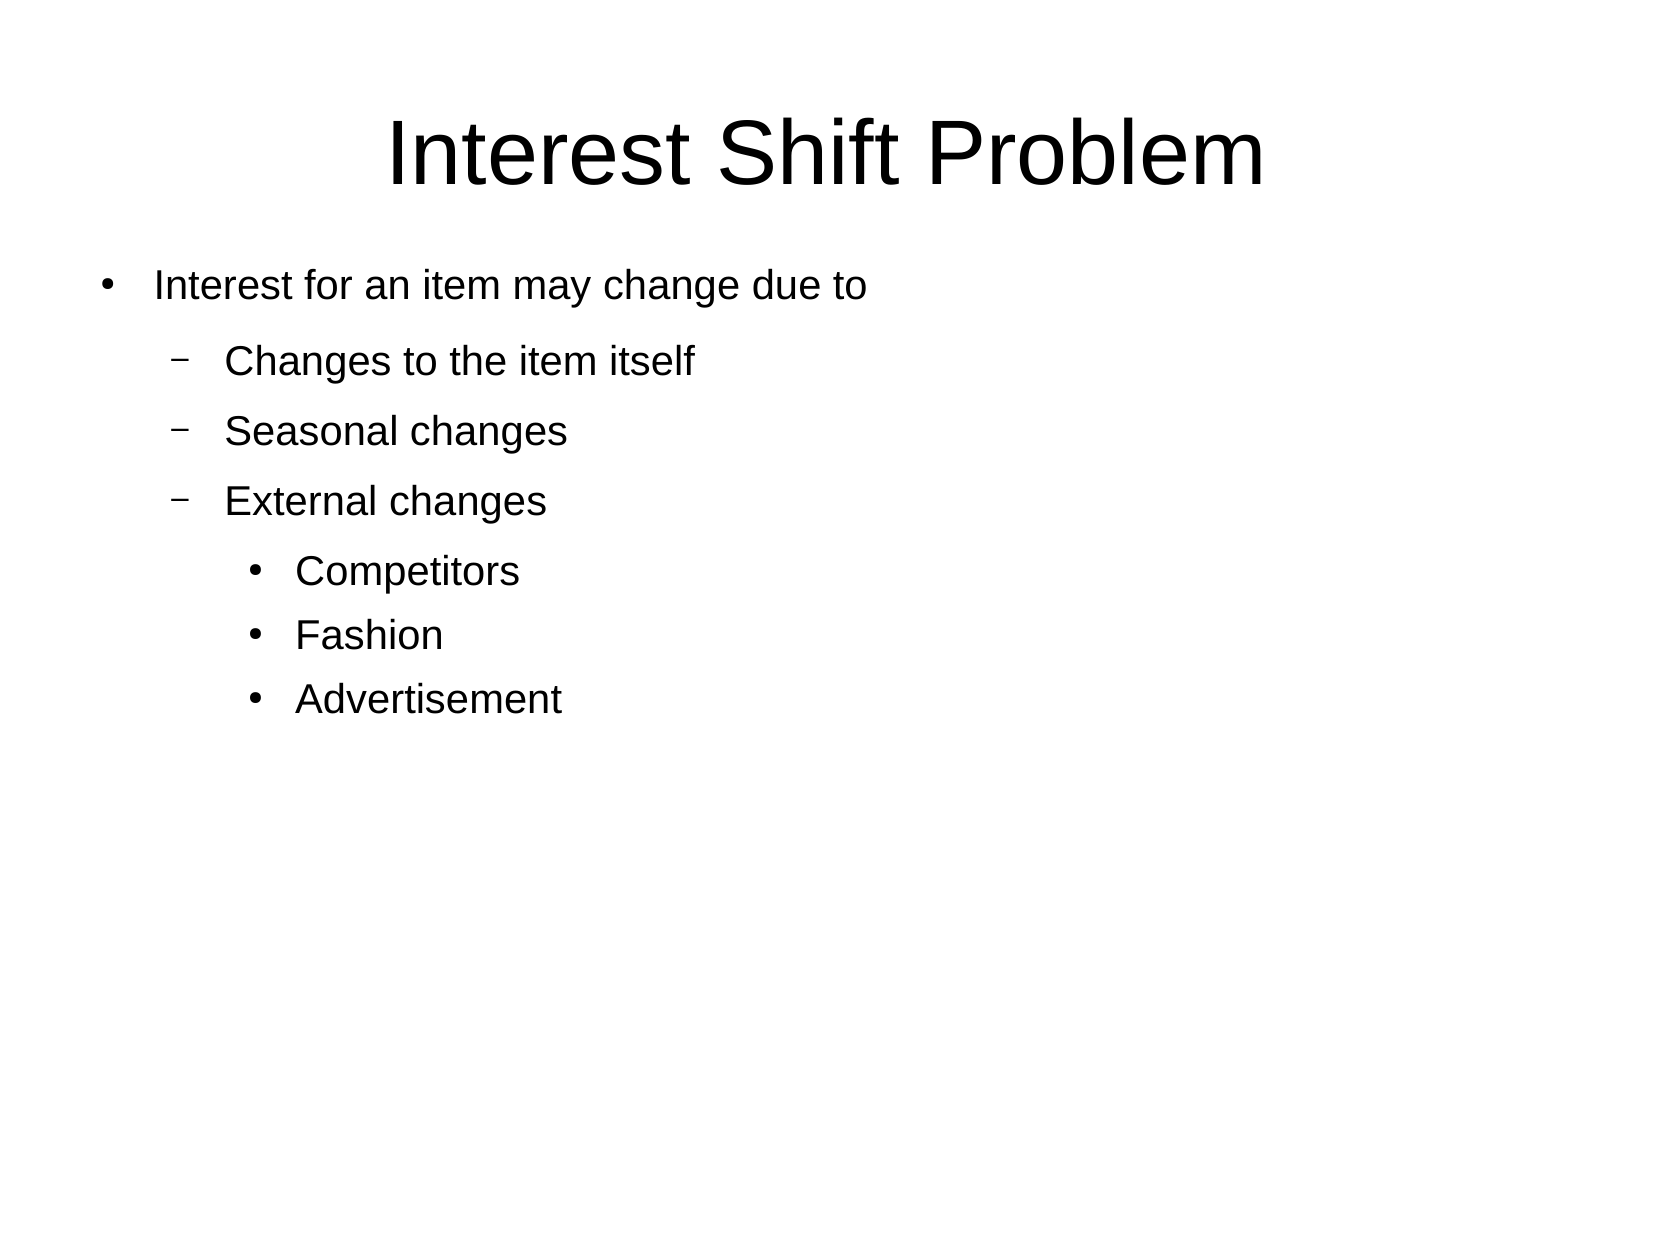

# Interest Shift Problem
Interest for an item may change due to
Changes to the item itself
Seasonal changes
External changes
Competitors
Fashion
Advertisement